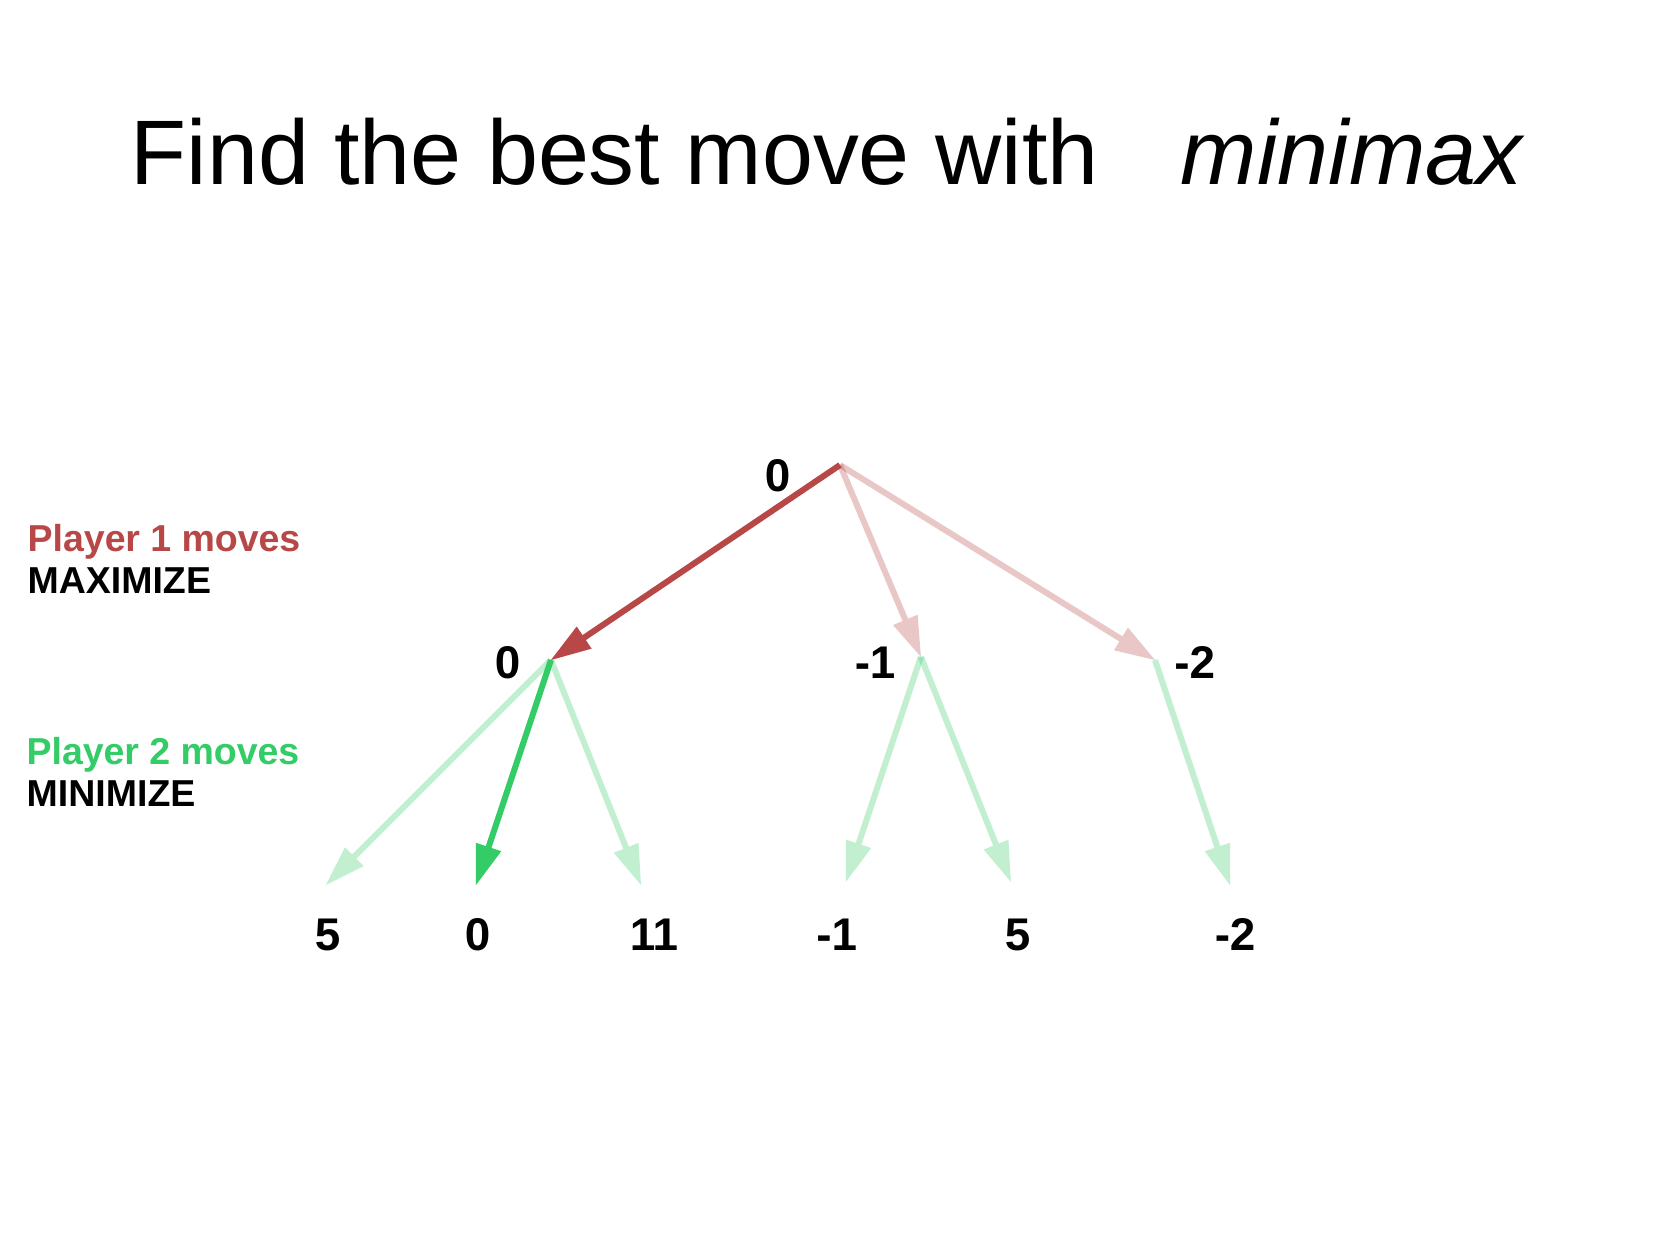

# Find the best move with 	minimax
0
Player 1 moves
MAXIMIZE
0
-1
-2
Player 2 moves
MINIMIZE
5
0
11
-1
5
-2